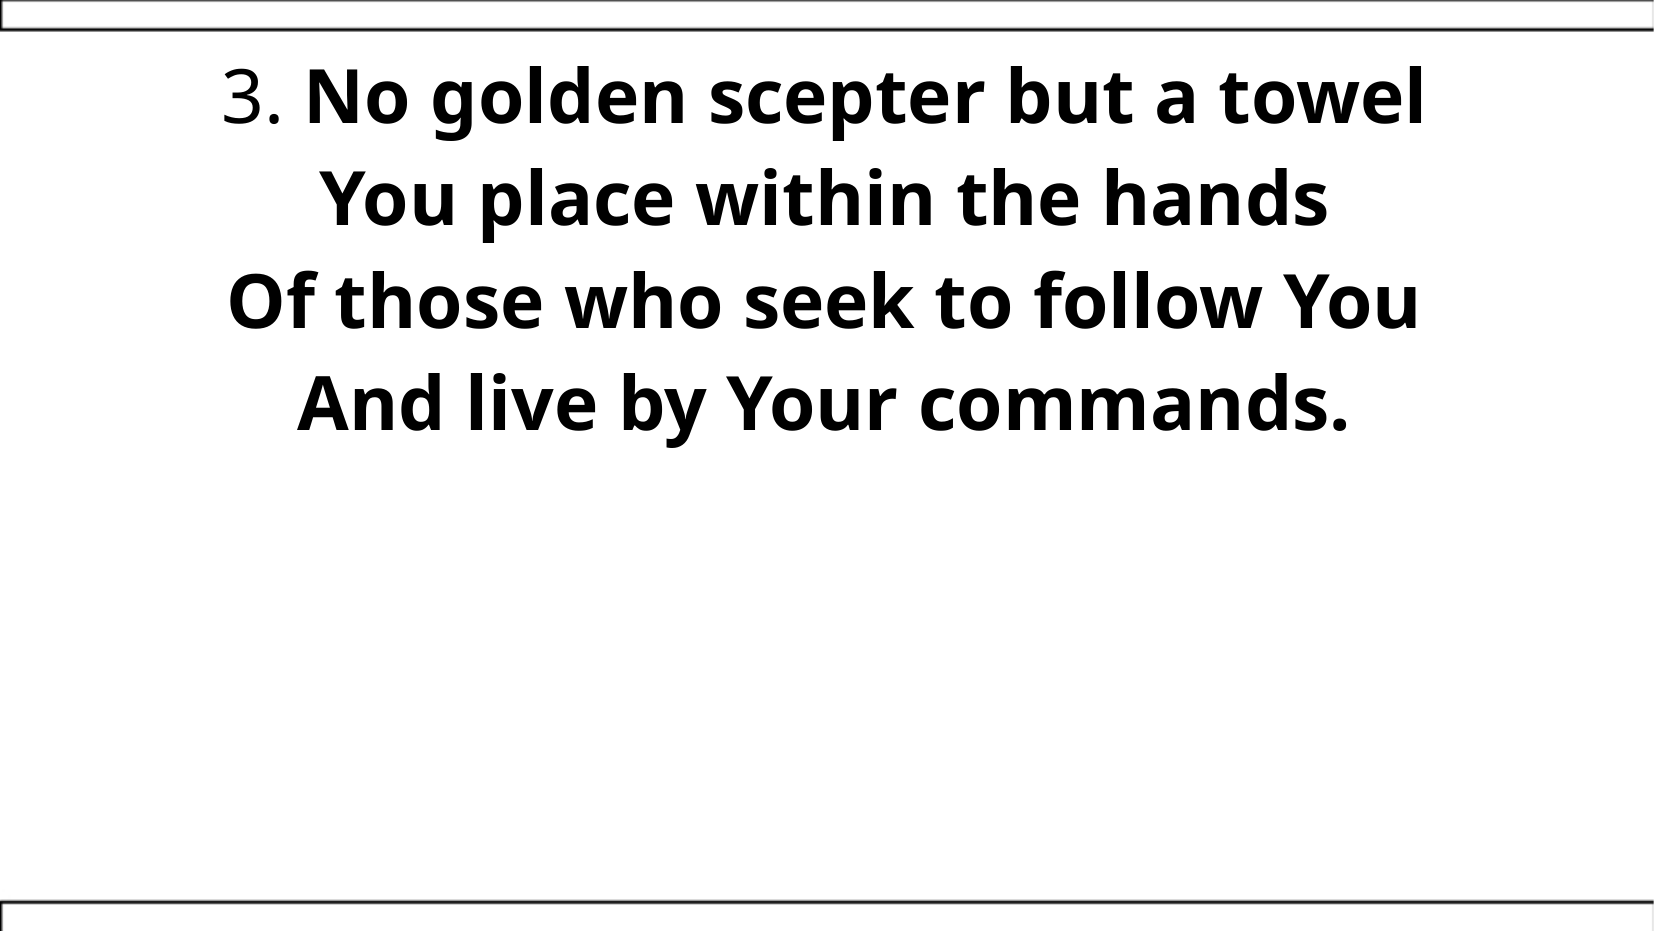

3. No golden scepter but a towel
You place within the hands
Of those who seek to follow You
And live by Your commands.